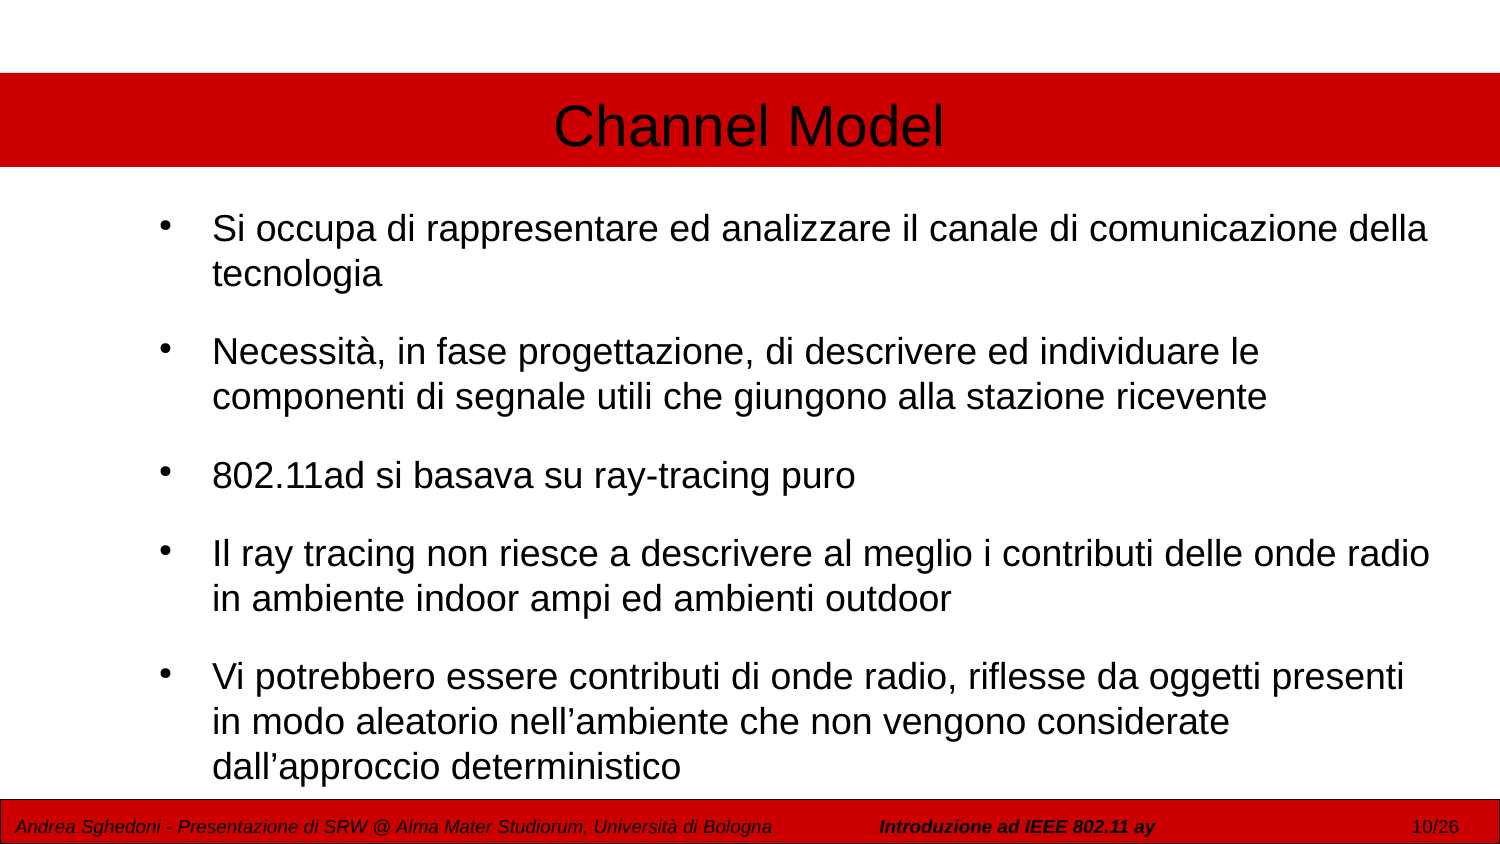

Channel Model
# Si occupa di rappresentare ed analizzare il canale di comunicazione della tecnologia
Necessità, in fase progettazione, di descrivere ed individuare le componenti di segnale utili che giungono alla stazione ricevente
802.11ad si basava su ray-tracing puro
Il ray tracing non riesce a descrivere al meglio i contributi delle onde radio in ambiente indoor ampi ed ambienti outdoor
Vi potrebbero essere contributi di onde radio, riflesse da oggetti presenti in modo aleatorio nell’ambiente che non vengono considerate dall’approccio deterministico
Andrea Sghedoni - Presentazione di SRW @ Alma Mater Studiorum, Università di Bologna 	 Introduzione ad IEEE 802.11 ay 		 10/26